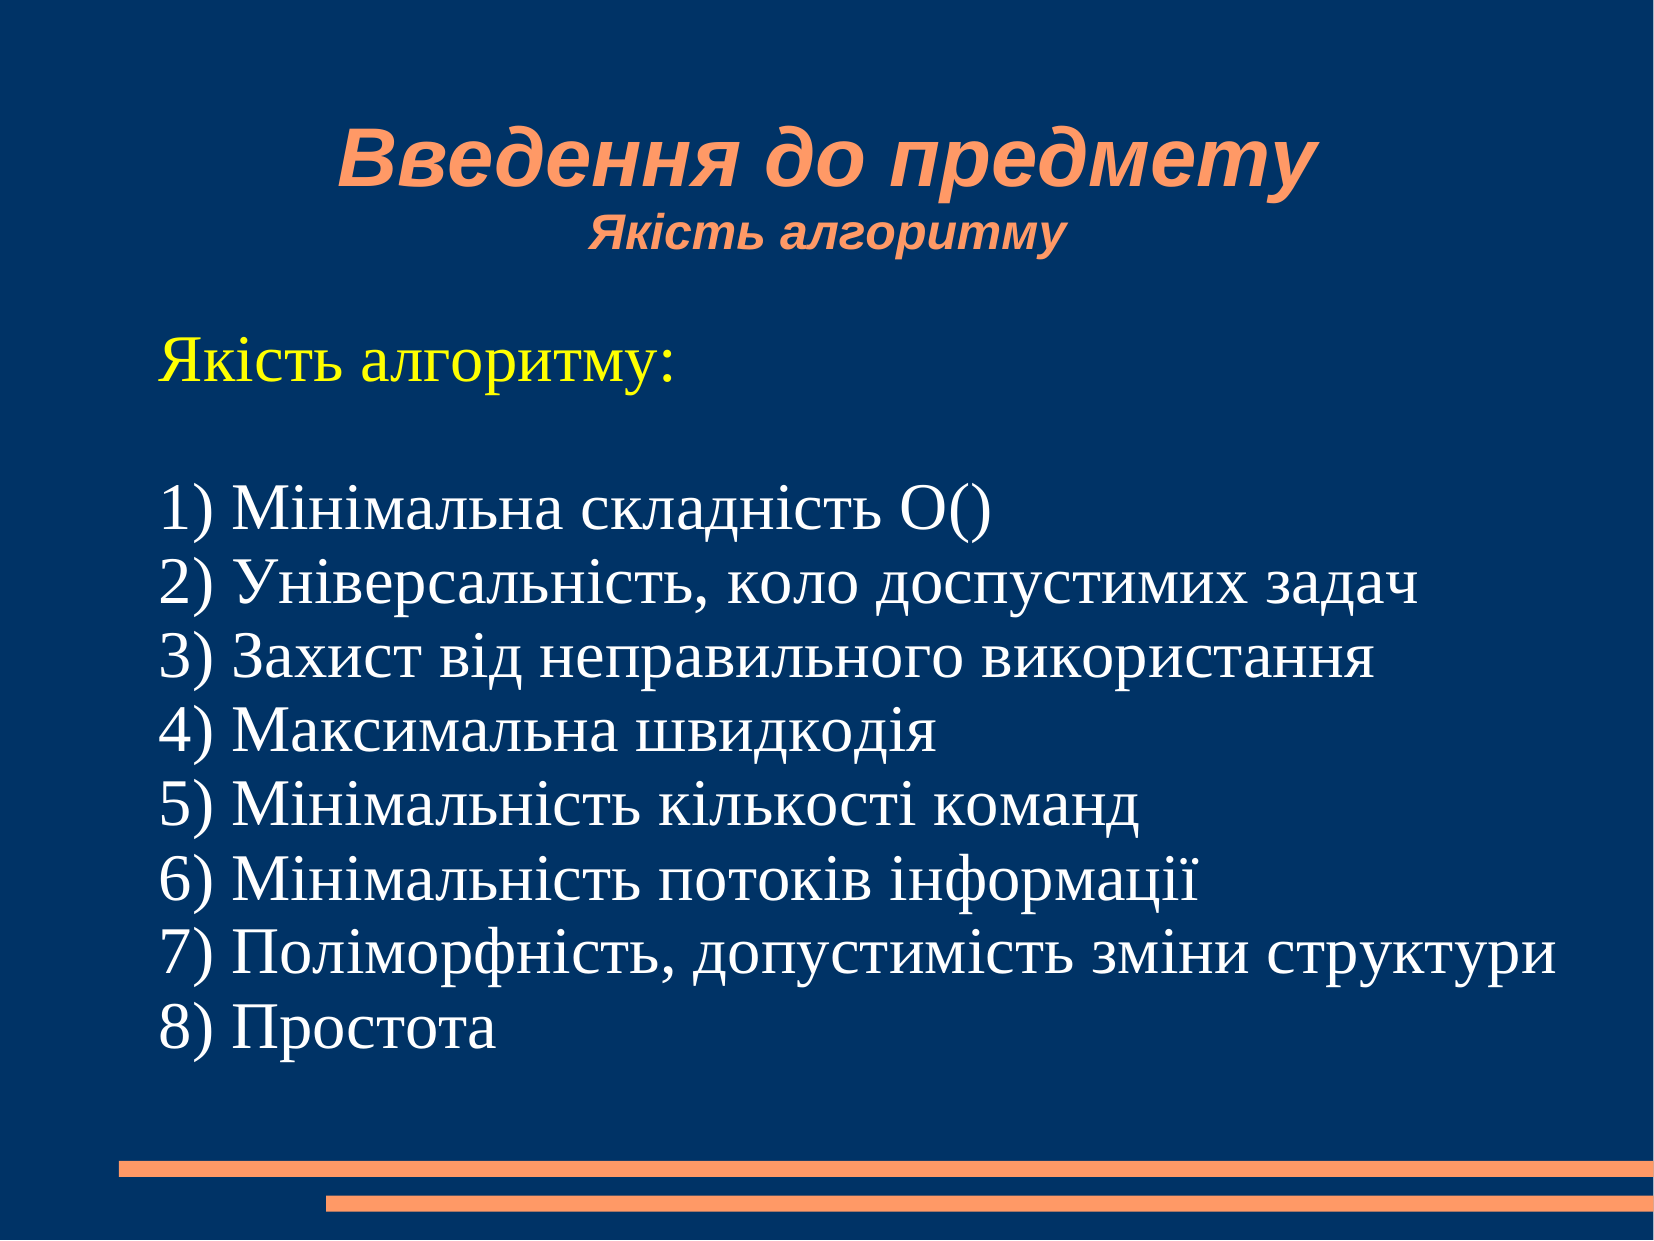

Введення до предмету
Якість алгоритму
# Якість алгоритму:
1) Мінімальна складність О()
2) Універсальність, коло доспустимих задач
3) Захист від неправильного використання
4) Максимальна швидкодія
5) Мінімальність кількості команд
6) Мінімальність потоків інформації
7) Поліморфність, допустимість зміни структури
8) Простота